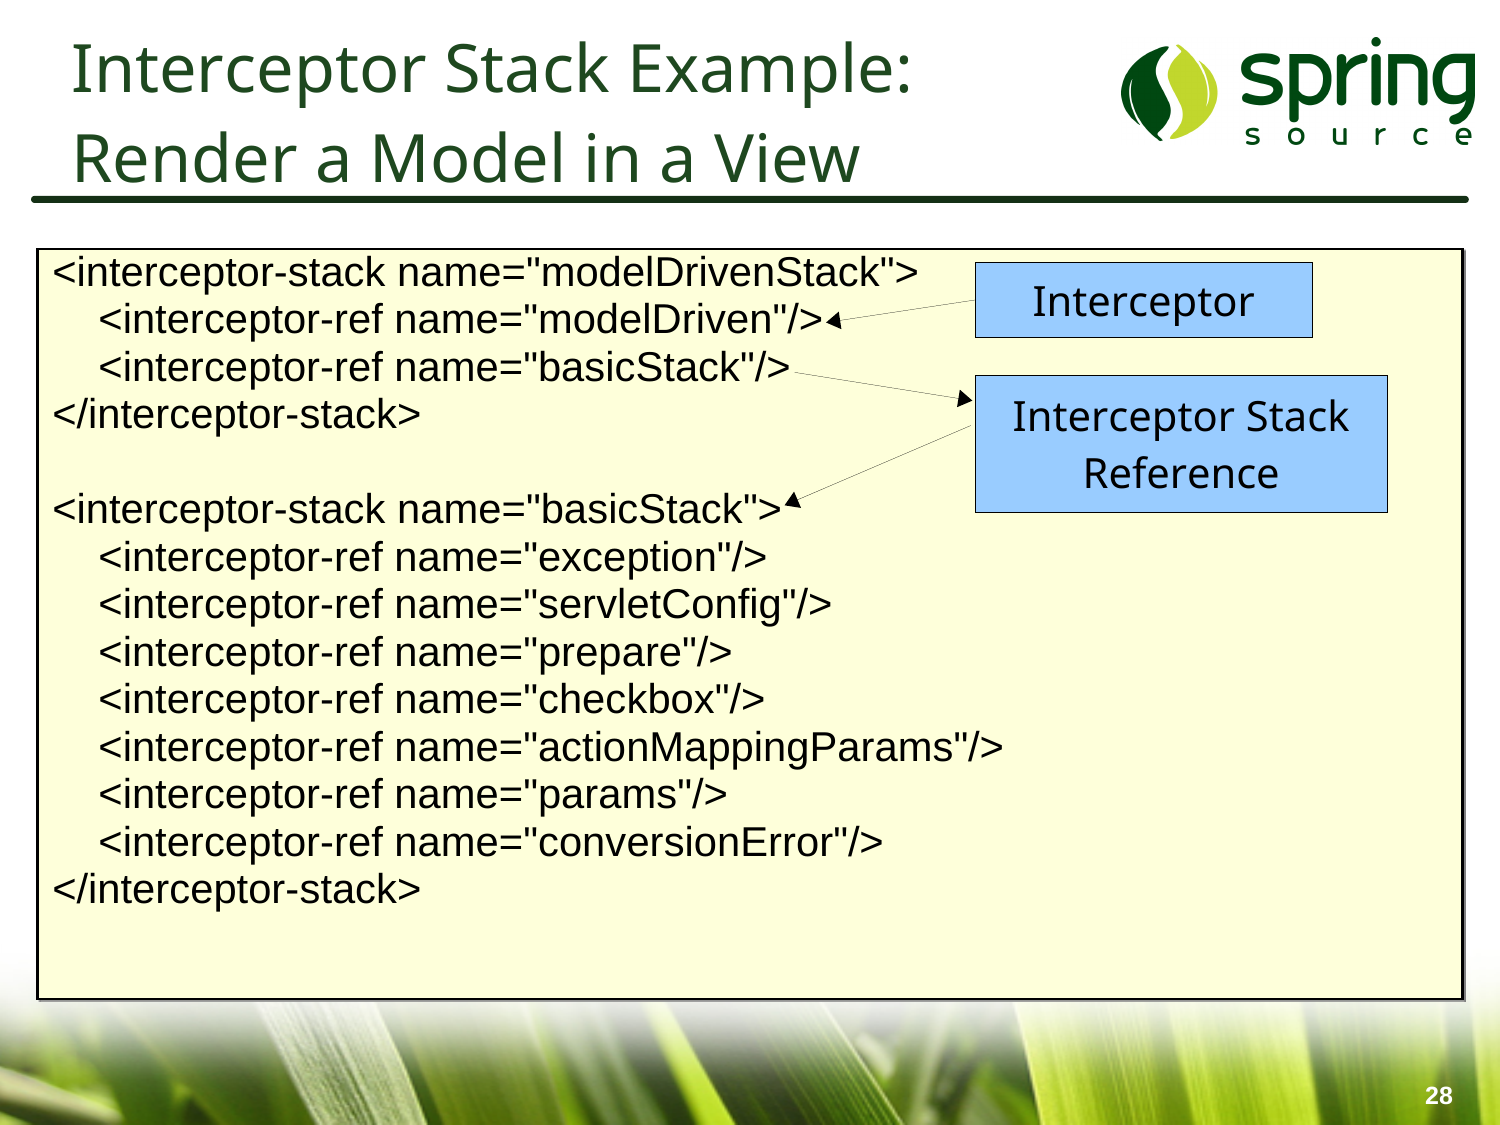

# Interceptor Stack Example: Render a Model in a View
<interceptor-stack name="modelDrivenStack">
 <interceptor-ref name="modelDriven"/>
 <interceptor-ref name="basicStack"/>
</interceptor-stack>
<interceptor-stack name="basicStack">
 <interceptor-ref name="exception"/>
 <interceptor-ref name="servletConfig"/>
 <interceptor-ref name="prepare"/>
 <interceptor-ref name="checkbox"/>
 <interceptor-ref name="actionMappingParams"/>
 <interceptor-ref name="params"/>
 <interceptor-ref name="conversionError"/>
</interceptor-stack>
Interceptor
Interceptor Stack
Reference